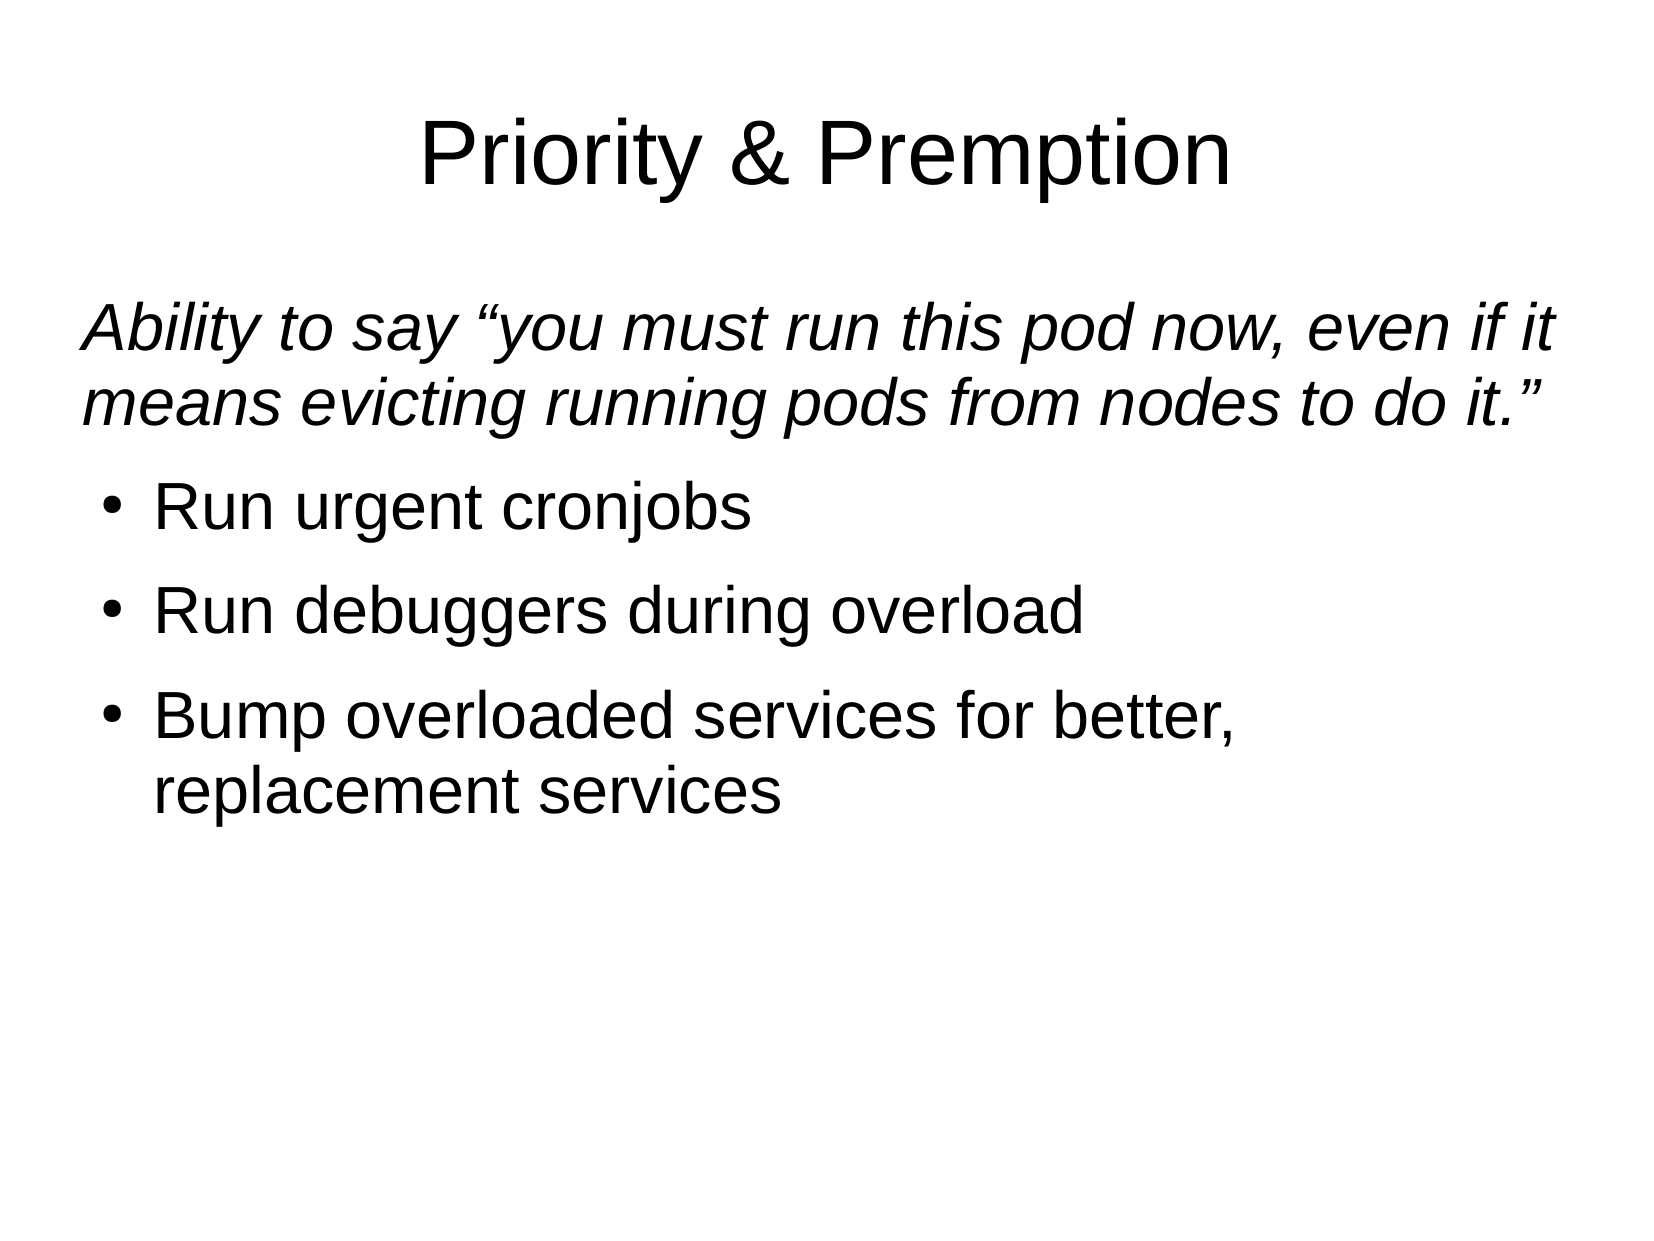

# Priority & Premption
Ability to say “you must run this pod now, even if it means evicting running pods from nodes to do it.”
Run urgent cronjobs
Run debuggers during overload
Bump overloaded services for better, replacement services